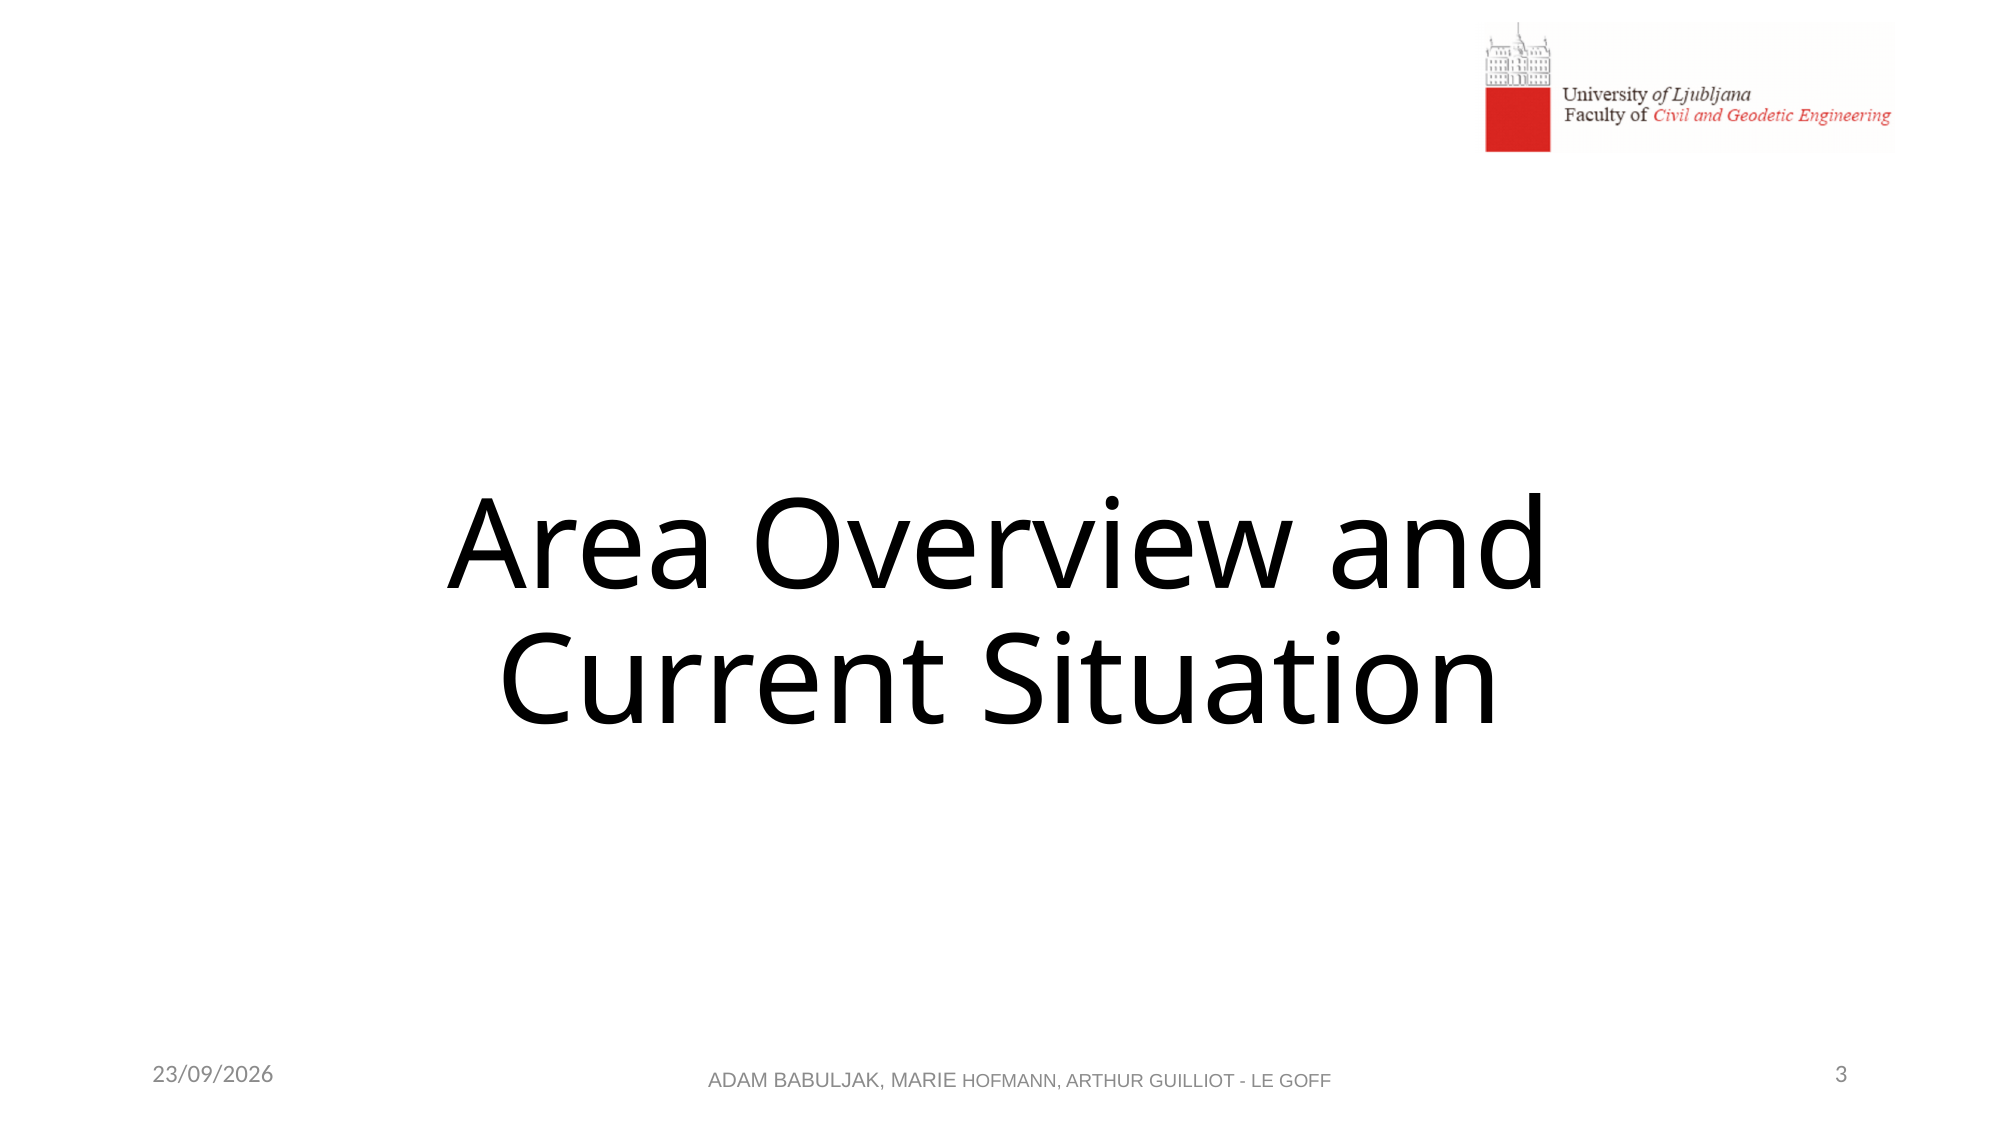

# Area Overview and Current Situation
ADAM BABULJAK, MARIE HOFMANN, ARTHUR GUILLIOT - LE GOFF